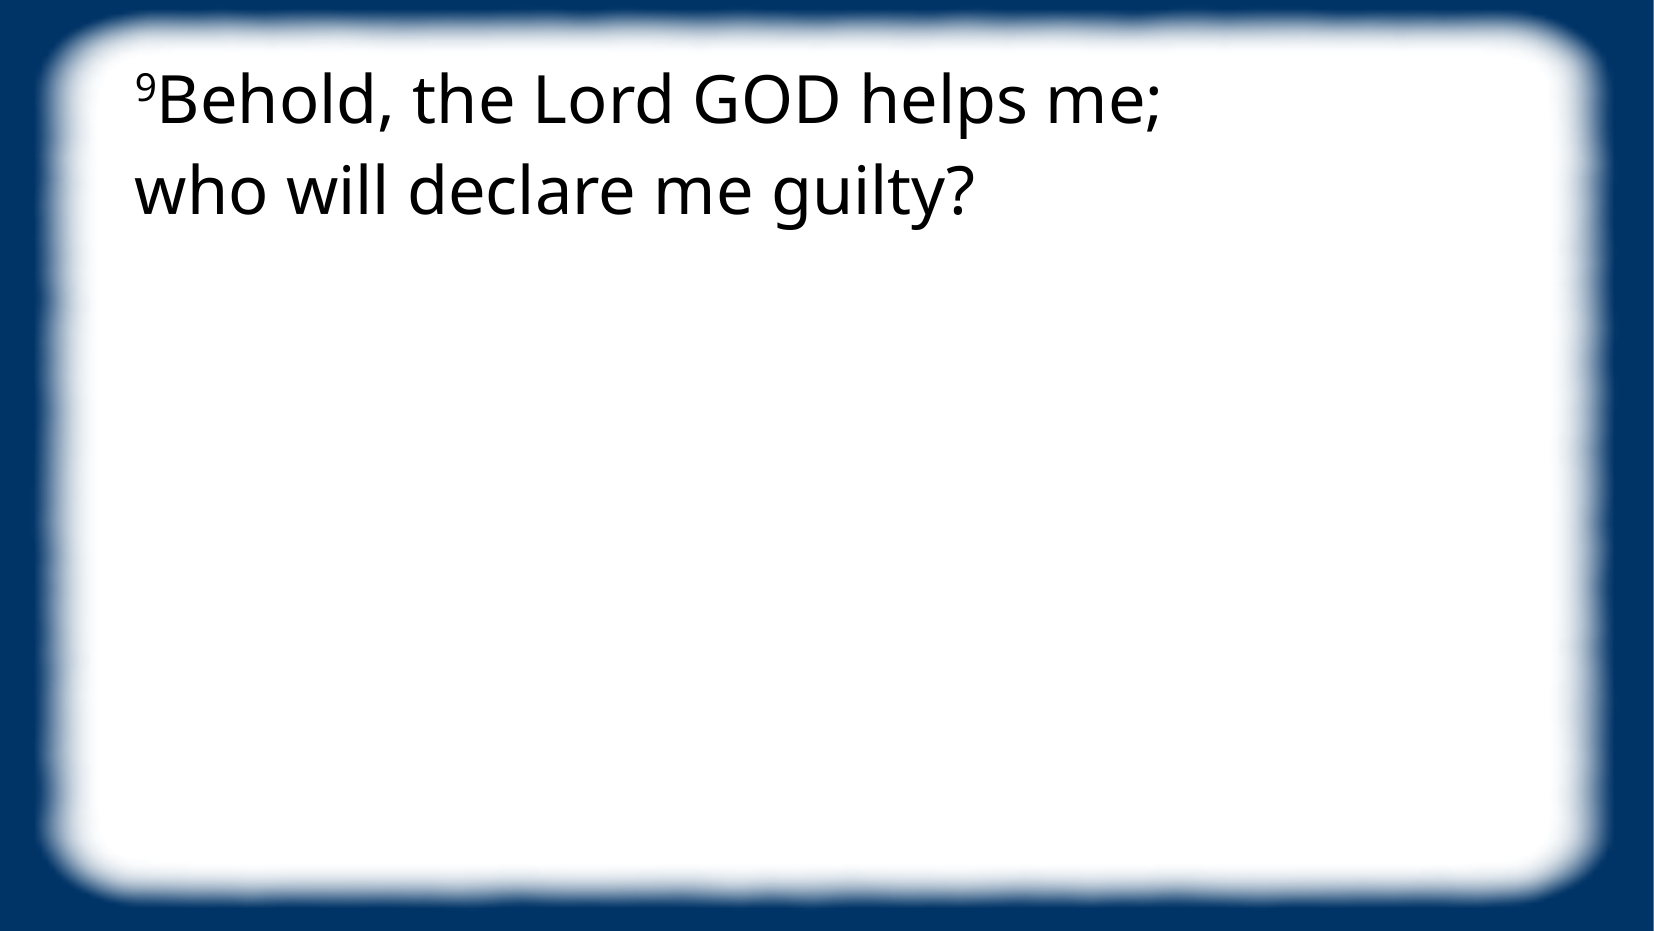

9Behold, the Lord GOD helps me;
who will declare me guilty?